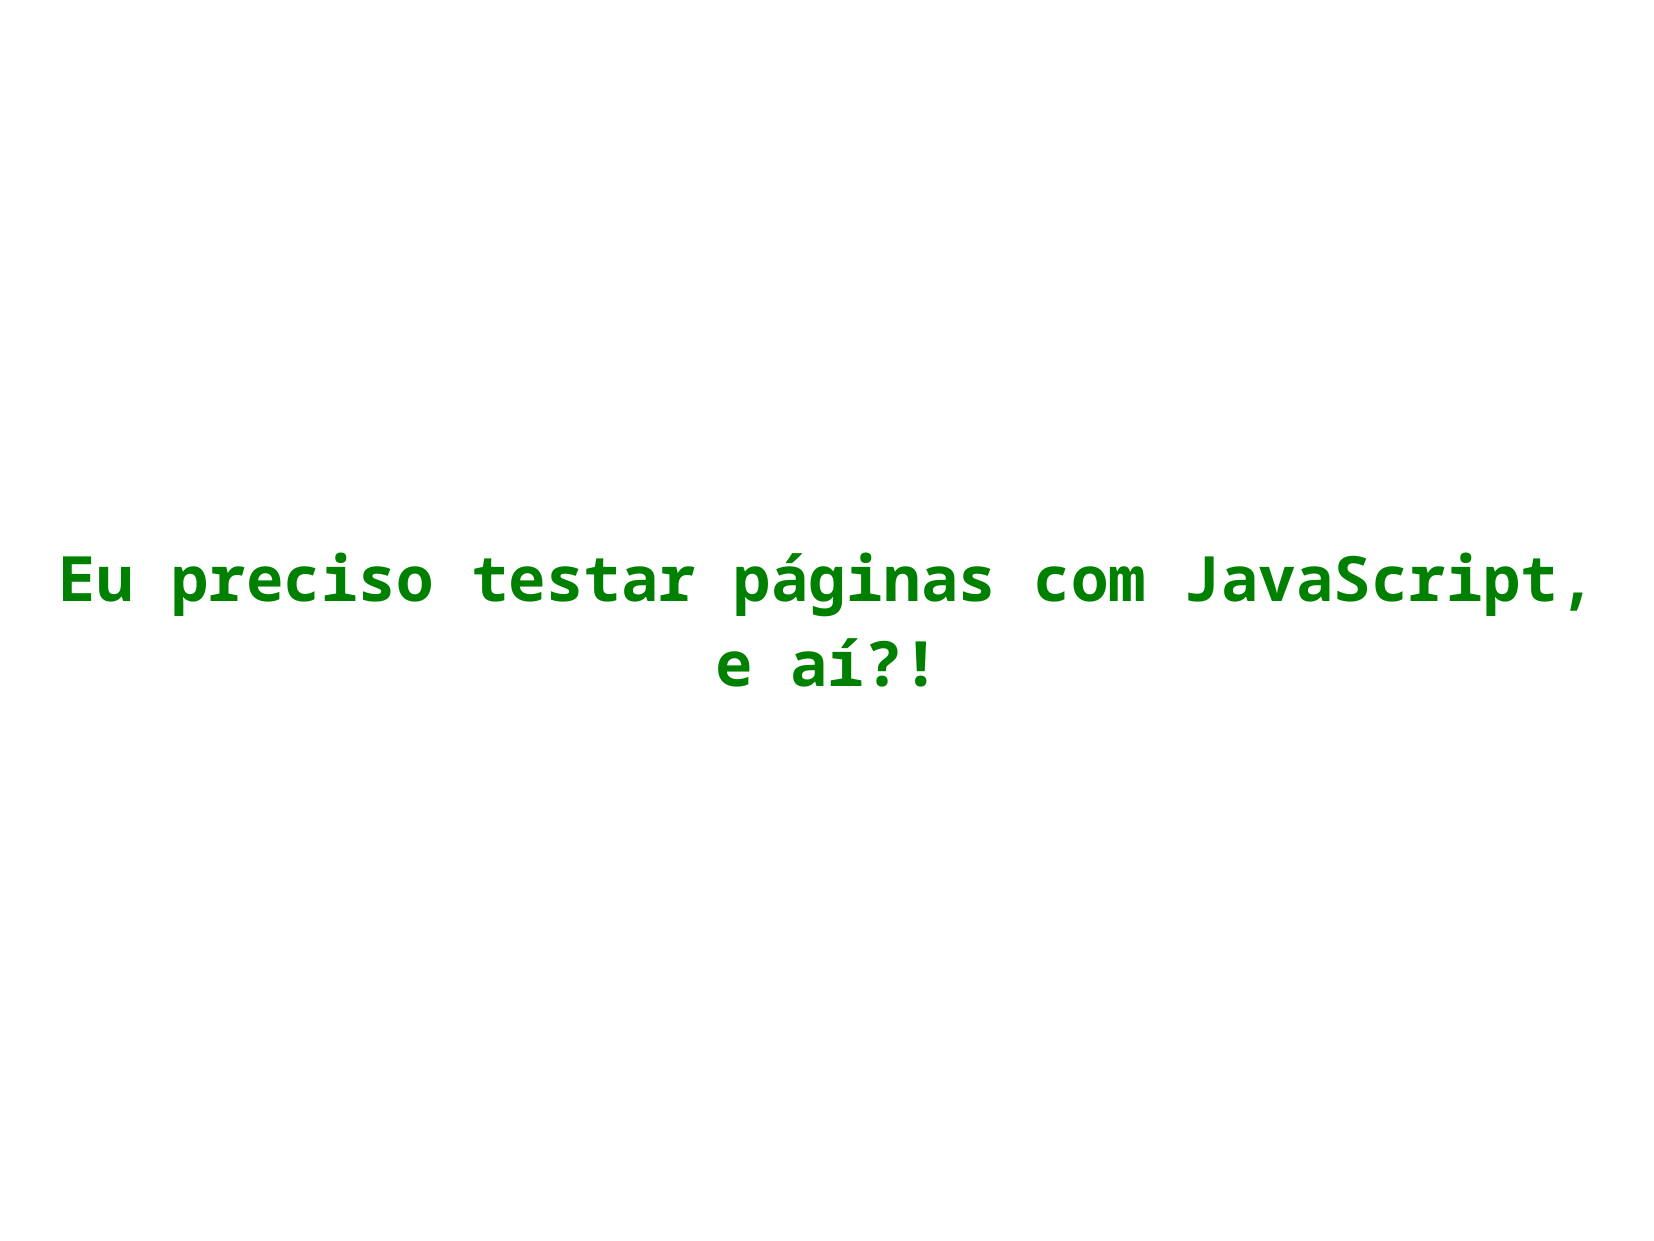

Eu preciso testar páginas com JavaScript,
e aí?!